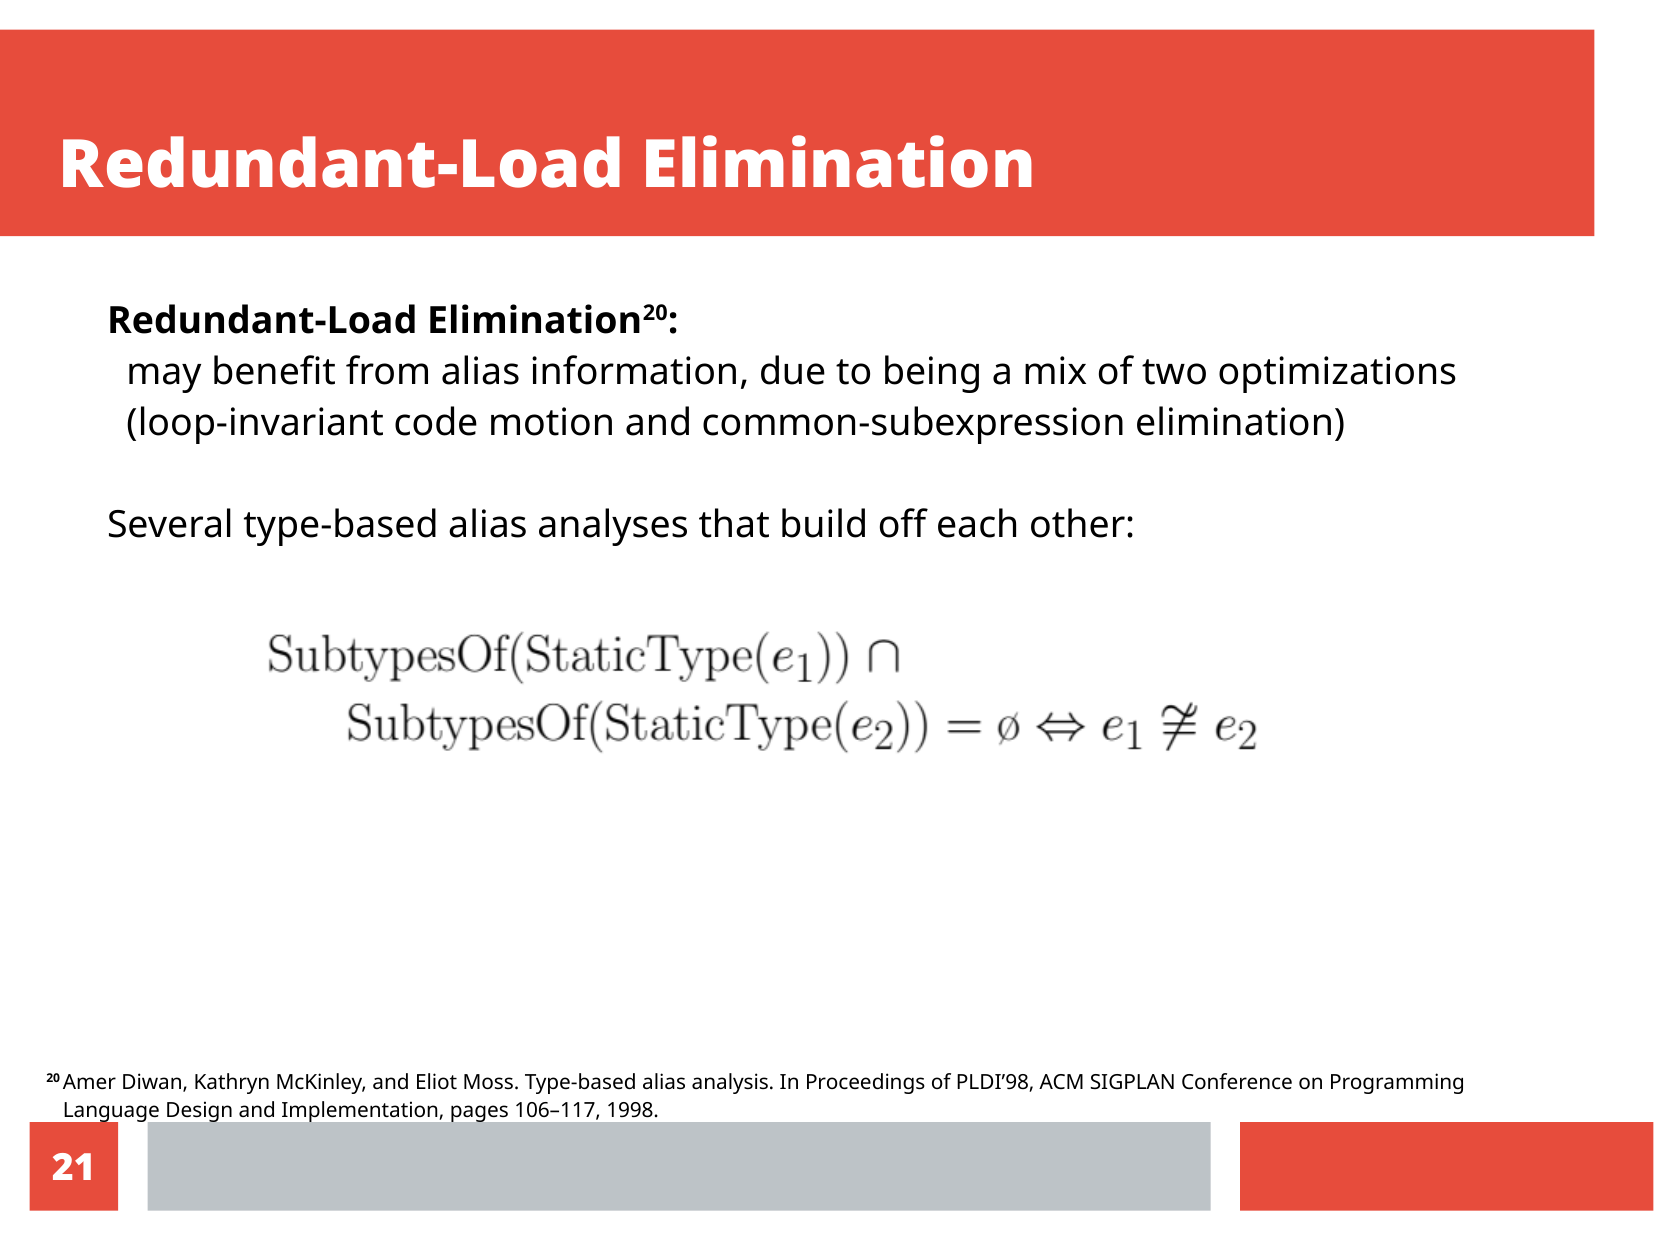

# Redundant-Load Elimination
Redundant-Load Elimination20:
 may benefit from alias information, due to being a mix of two optimizations
 (loop-invariant code motion and common-subexpression elimination)
Several type-based alias analyses that build off each other:
20 Amer Diwan, Kathryn McKinley, and Eliot Moss. Type-based alias analysis. In Proceedings of PLDI’98, ACM SIGPLAN Conference on Programming
 Language Design and Implementation, pages 106–117, 1998.
21